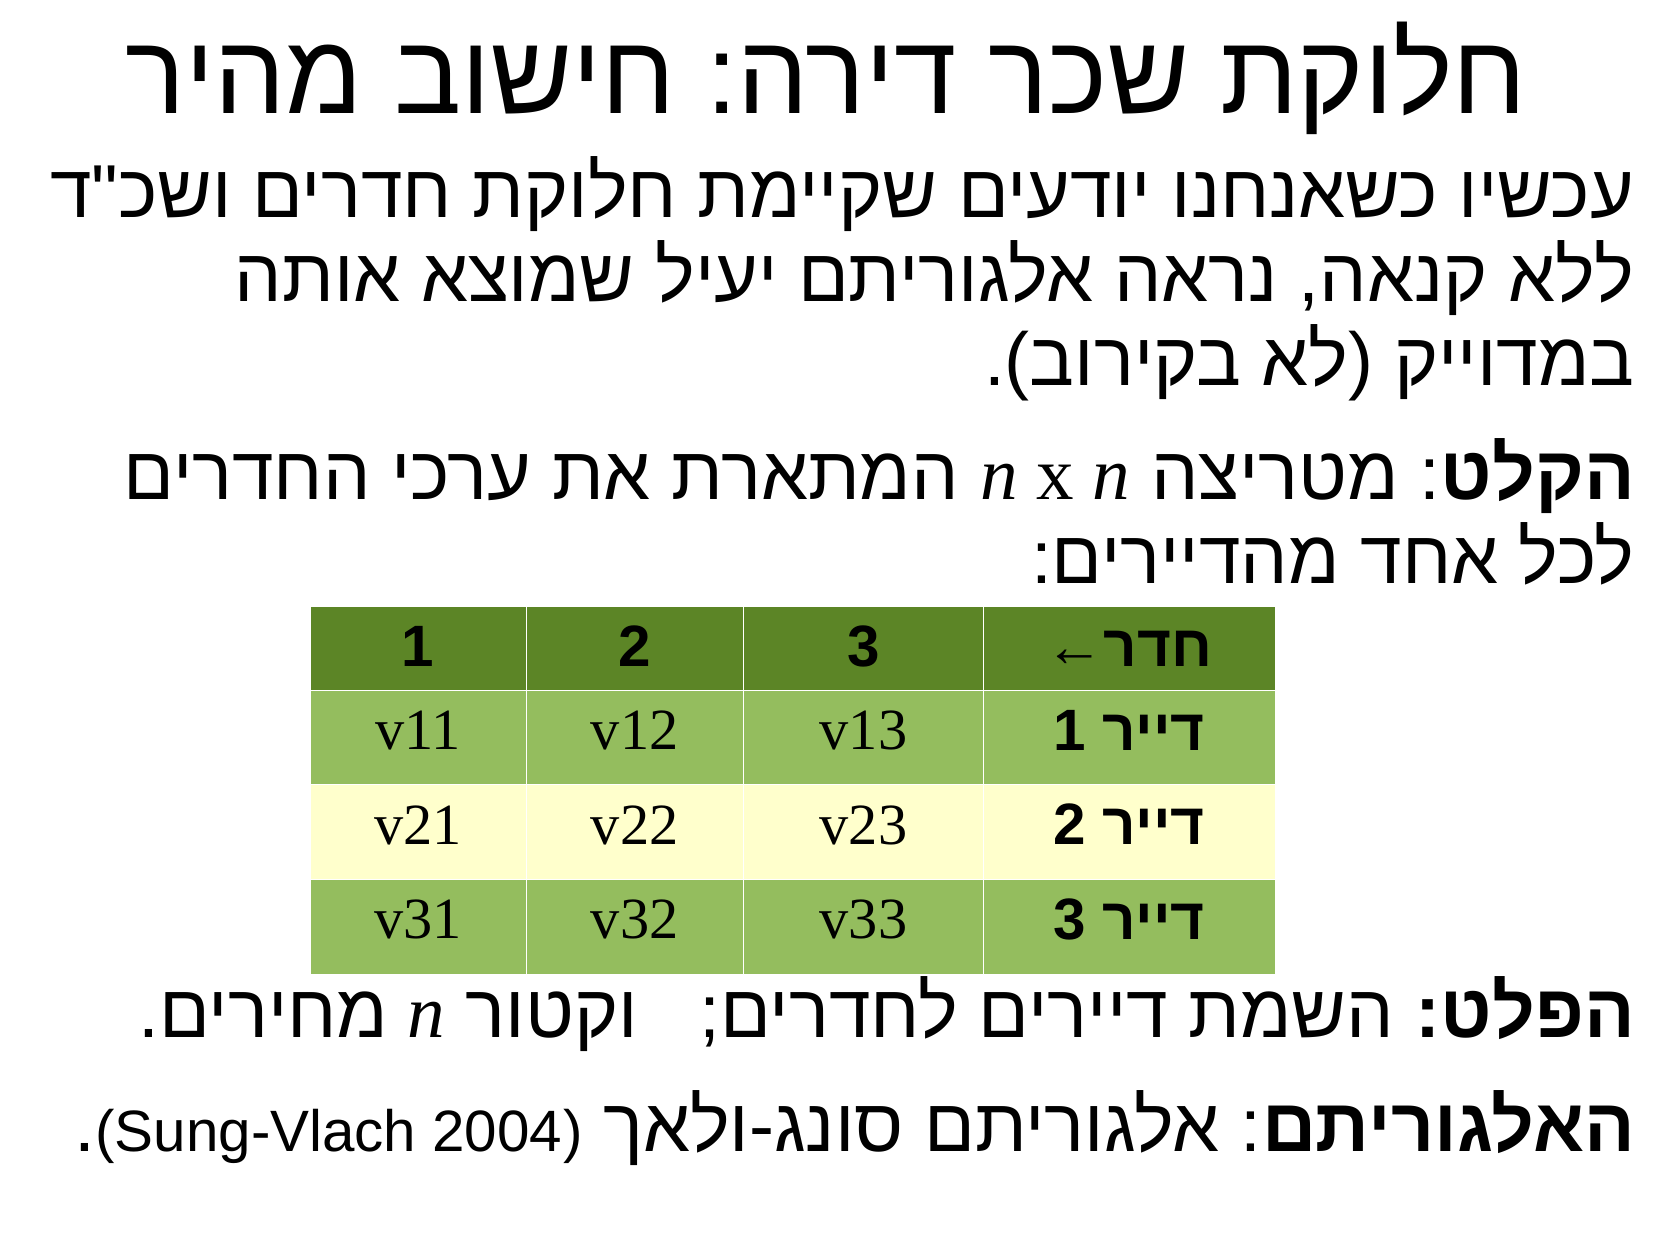

# חלוקת שכר דירה: חישוב מהיר
עכשיו כשאנחנו יודעים שקיימת חלוקת חדרים ושכ"ד ללא קנאה, נראה אלגוריתם יעיל שמוצא אותה במדוייק (לא בקירוב).
הקלט: מטריצה n x n המתארת את ערכי החדרים לכל אחד מהדיירים:
הפלט: השמת דיירים לחדרים; וקטור n מחירים.
האלגוריתם: אלגוריתם סונג-ולאך (Sung-Vlach 2004).
| 1 | 2 | 3 | חדר← |
| --- | --- | --- | --- |
| v11 | v12 | v13 | דייר 1 |
| v21 | v22 | v23 | דייר 2 |
| v31 | v32 | v33 | דייר 3 |